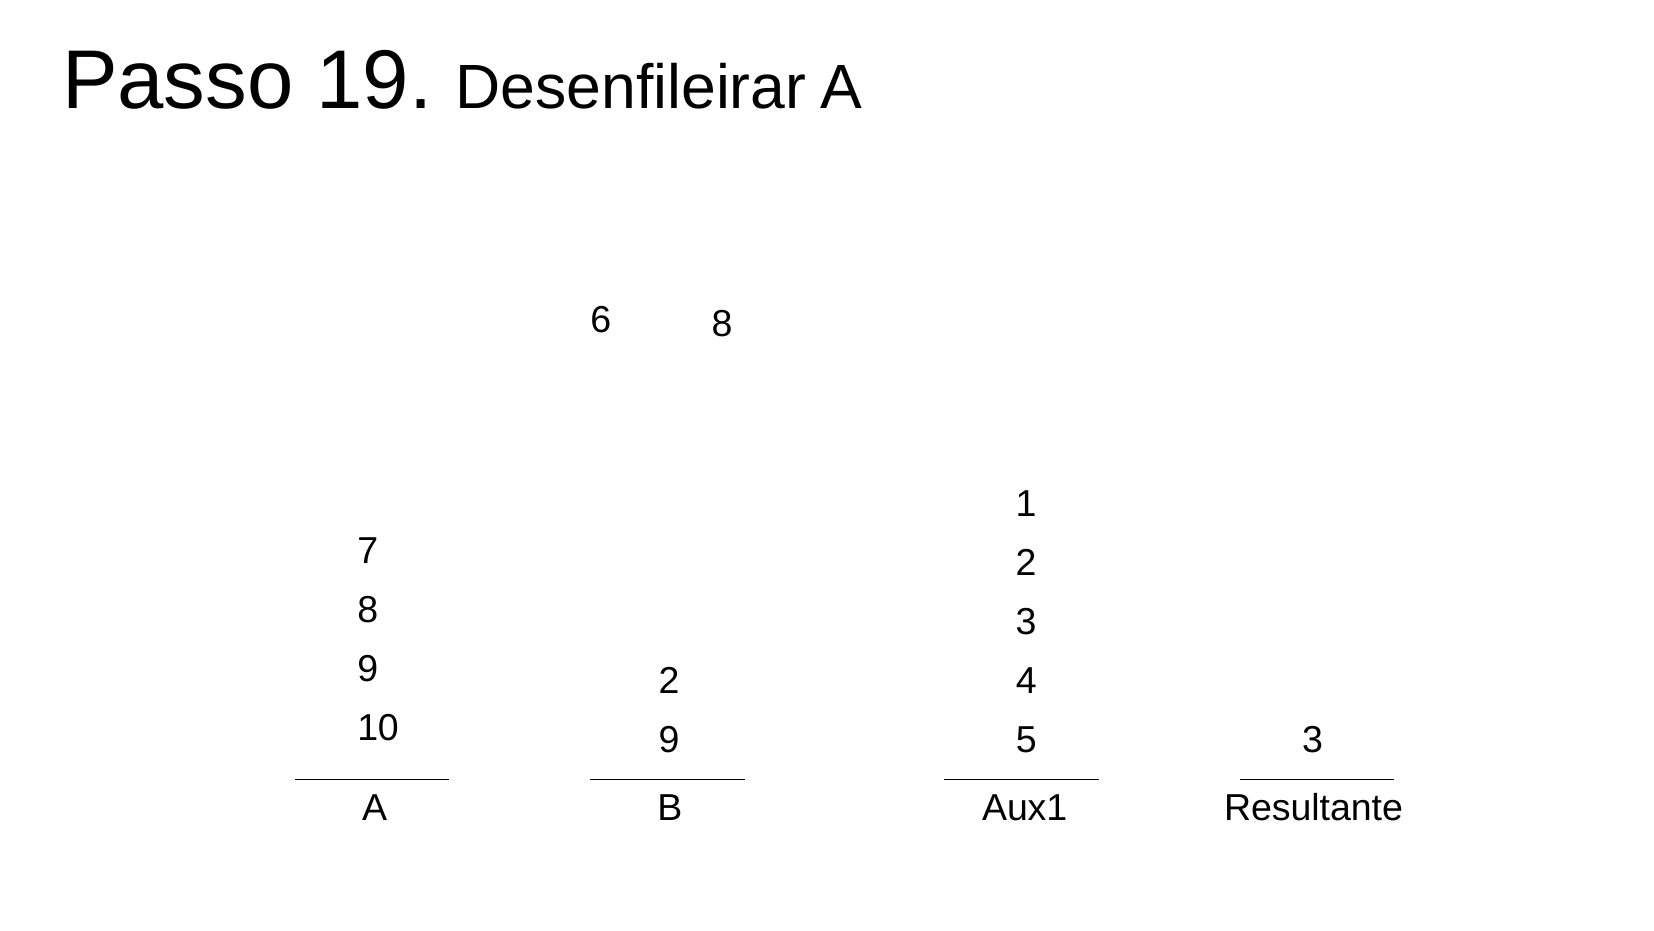

Passo 19. Desenfileirar A
6
8
1
7
2
8
3
9
2
4
10
9
5
3
A
B
Aux1
Resultante